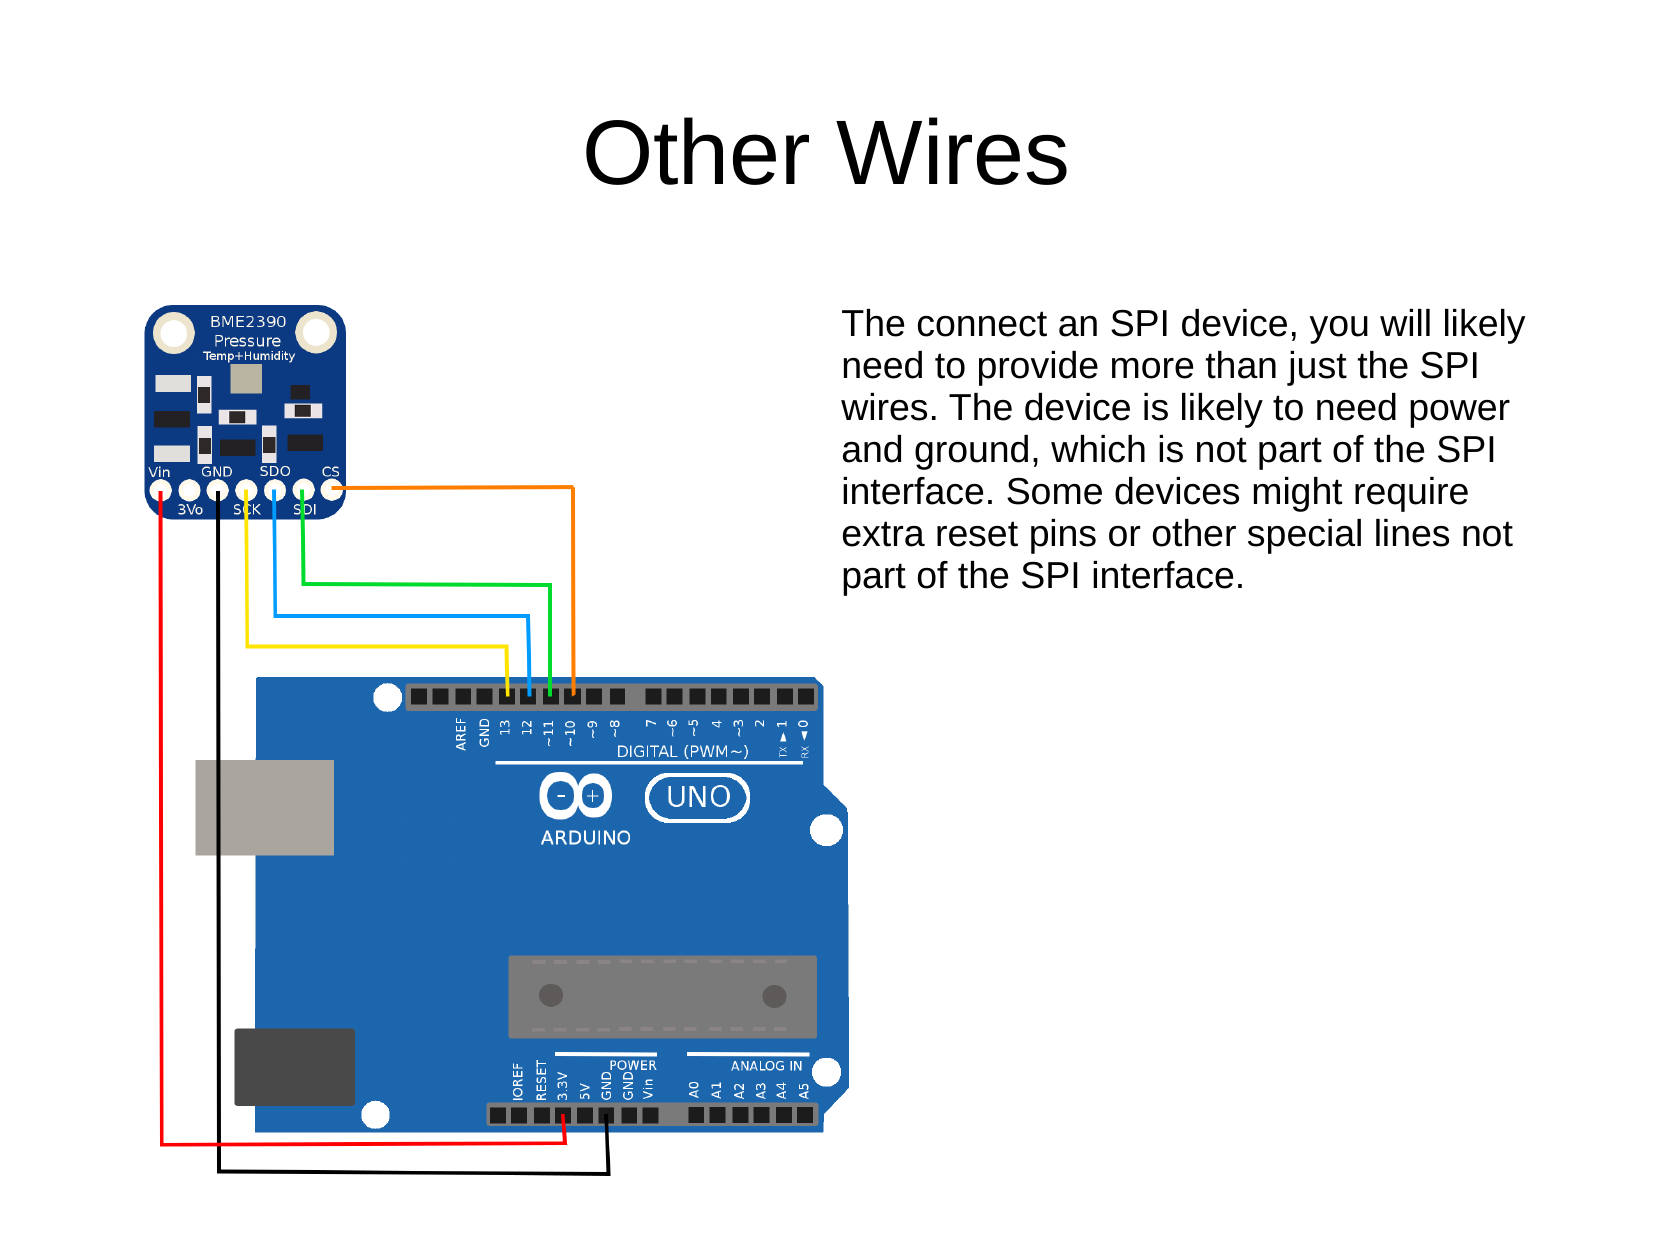

# Other Wires
The connect an SPI device, you will likely need to provide more than just the SPI wires. The device is likely to need power and ground, which is not part of the SPI interface. Some devices might require extra reset pins or other special lines not part of the SPI interface.